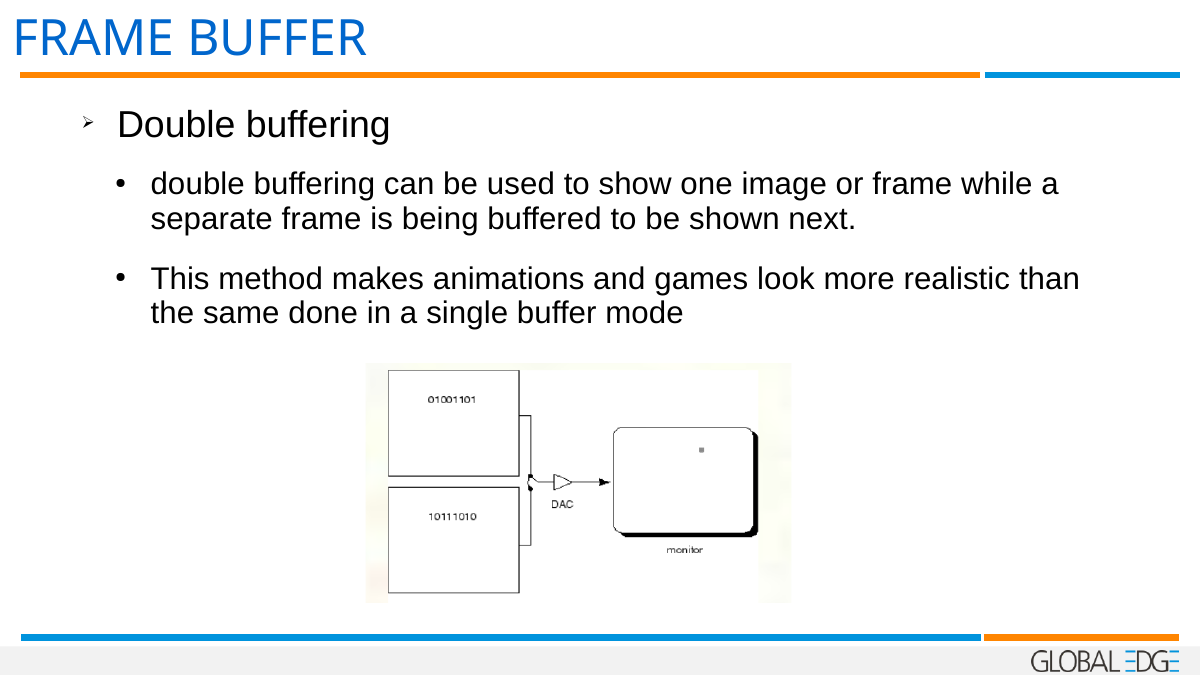

# FRAME BUFFER
Double buffering
double buffering can be used to show one image or frame while a separate frame is being buffered to be shown next.
This method makes animations and games look more realistic than the same done in a single buffer mode